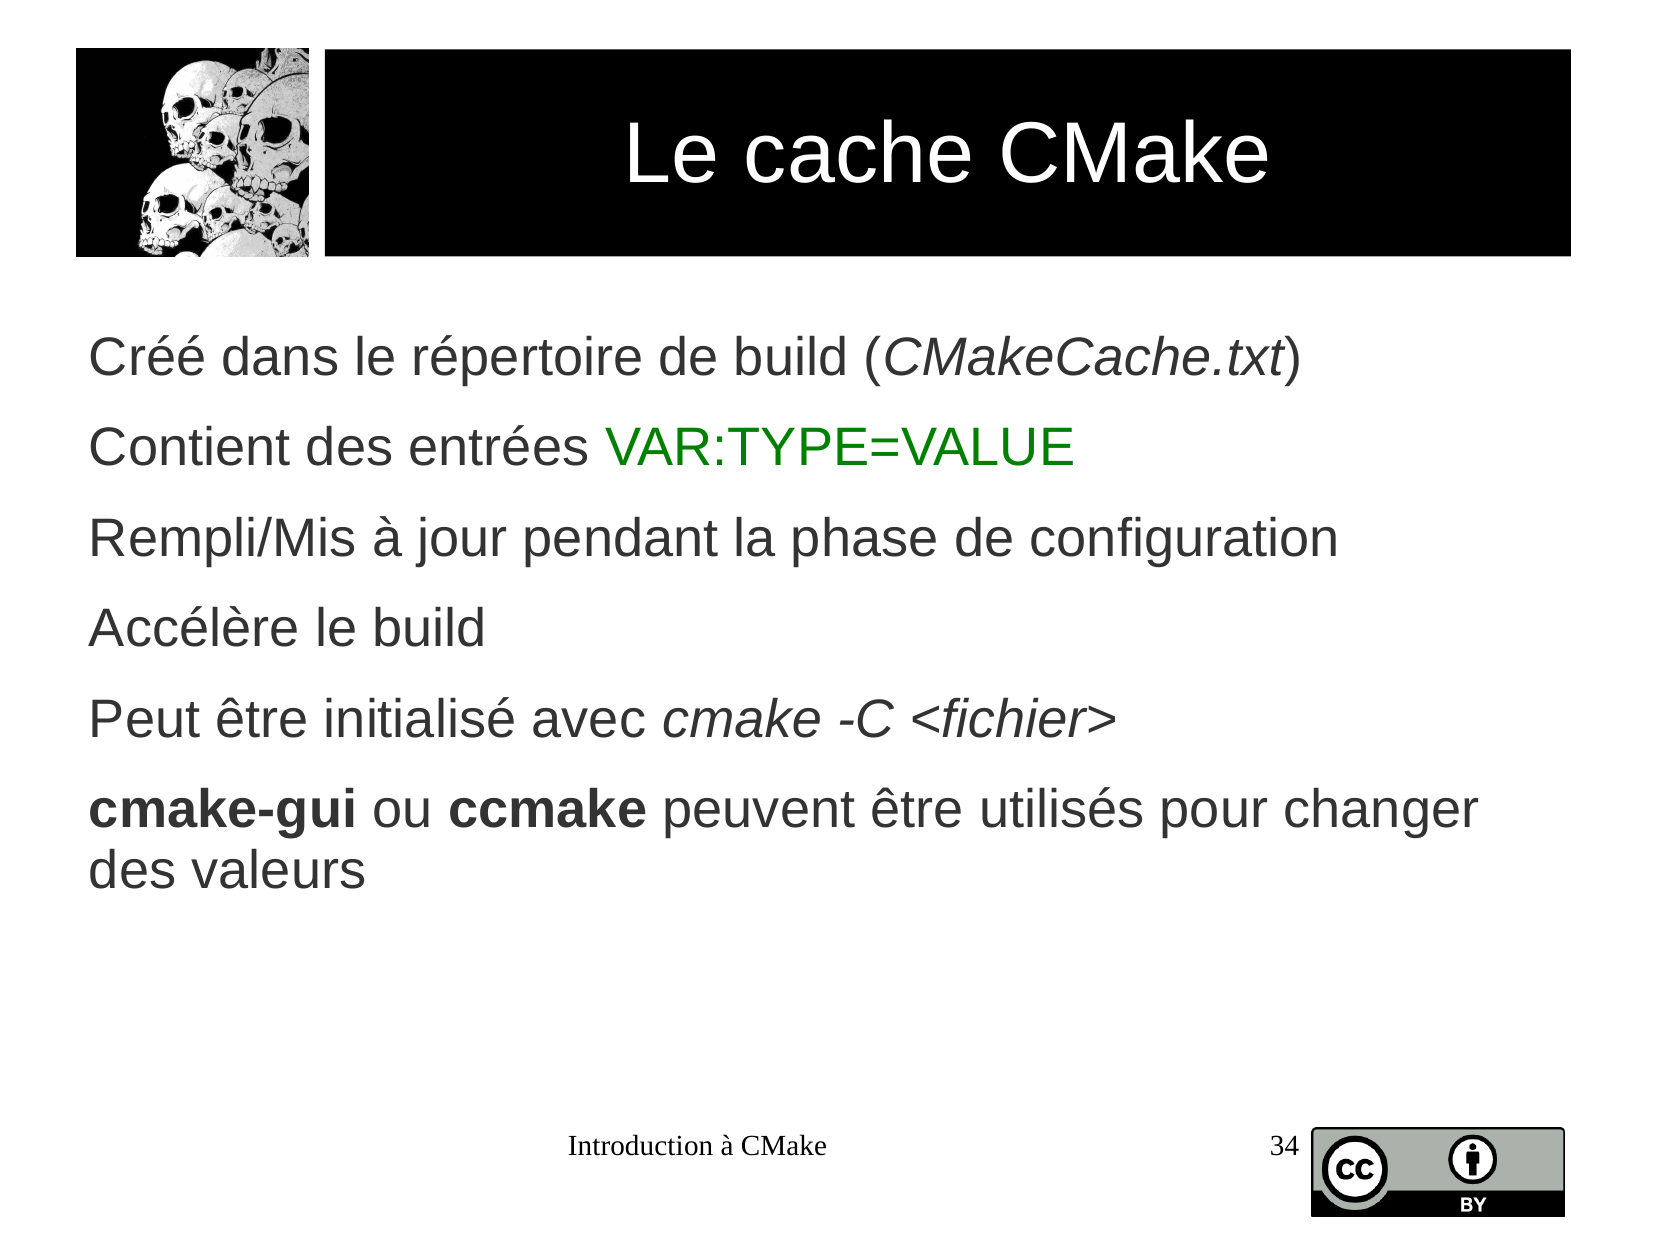

# Le cache CMake
Créé dans le répertoire de build (CMakeCache.txt)
Contient des entrées VAR:TYPE=VALUE
Rempli/Mis à jour pendant la phase de configuration
Accélère le build
Peut être initialisé avec cmake -C <fichier>
cmake-gui ou ccmake peuvent être utilisés pour changer des valeurs
Introduction à CMake
34